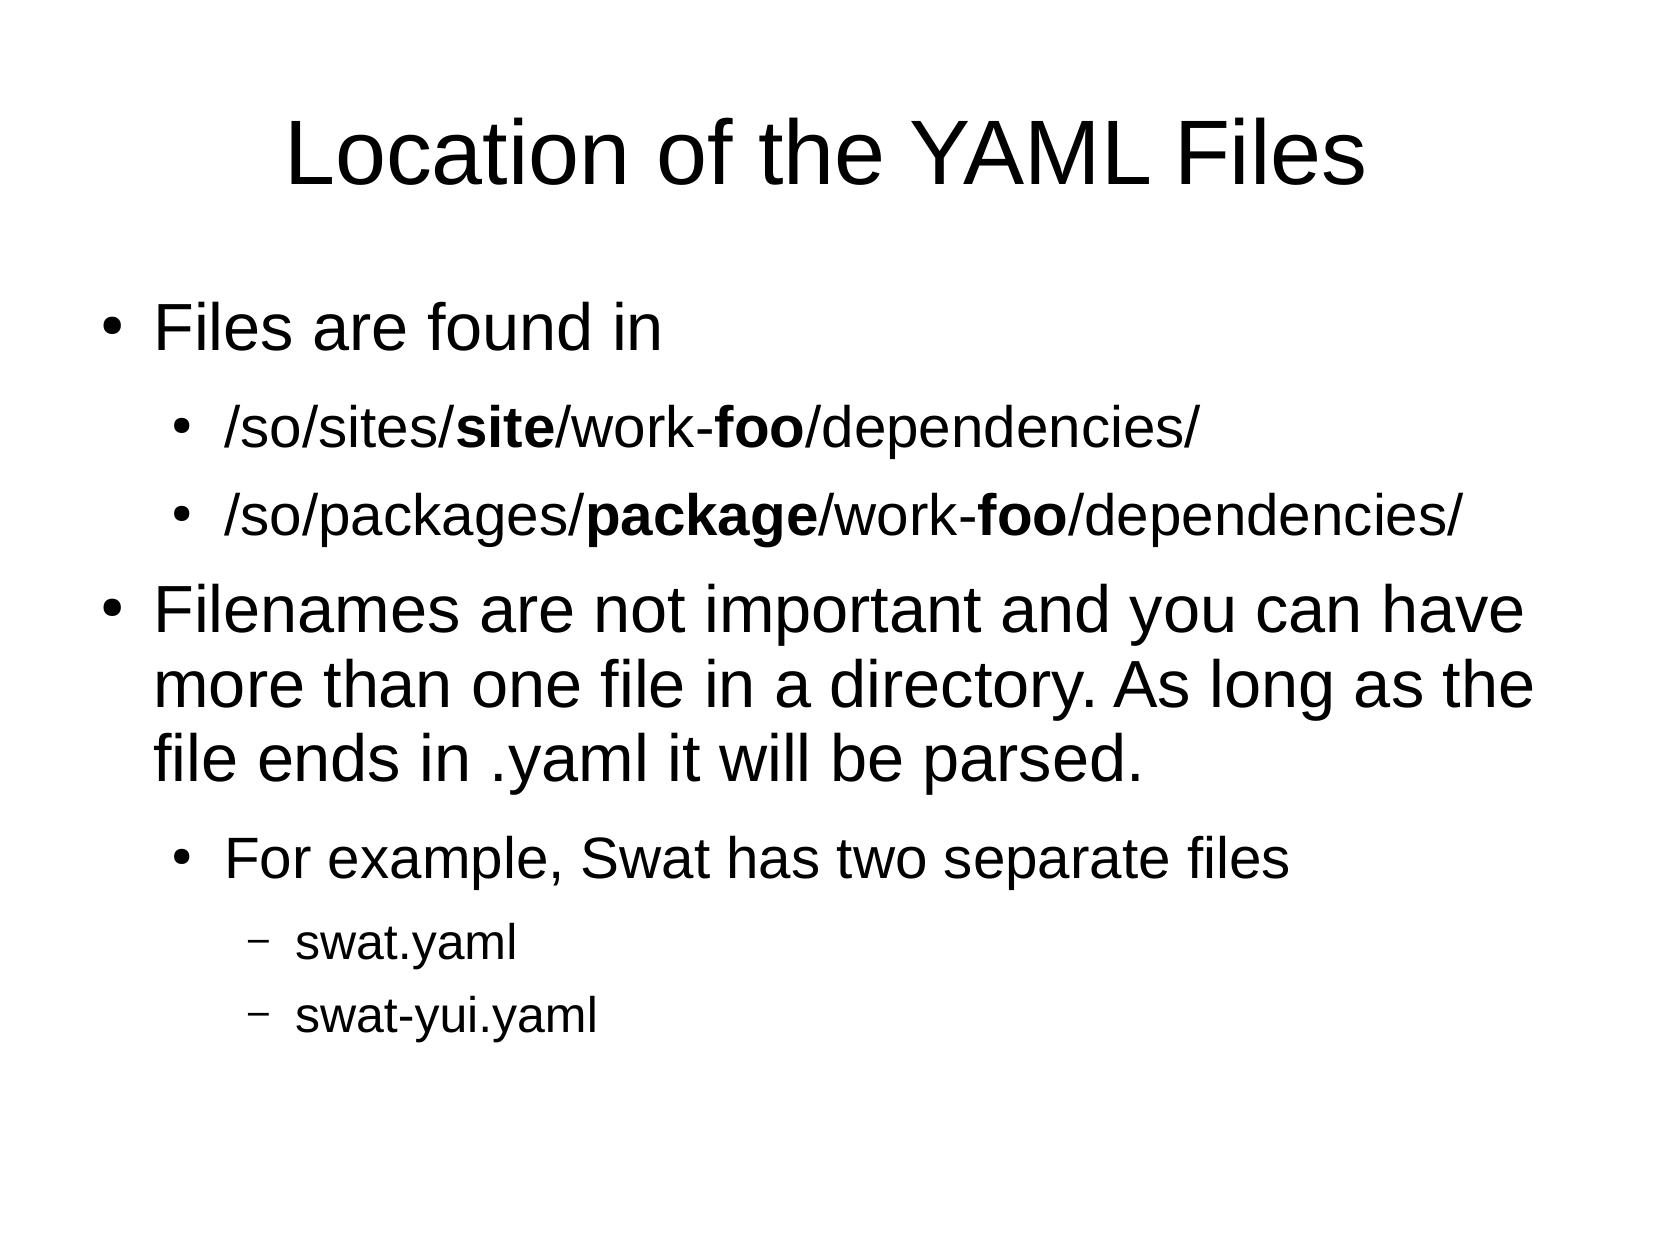

# Location of the YAML Files
Files are found in
/so/sites/site/work-foo/dependencies/
/so/packages/package/work-foo/dependencies/
Filenames are not important and you can have more than one file in a directory. As long as the file ends in .yaml it will be parsed.
For example, Swat has two separate files
swat.yaml
swat-yui.yaml